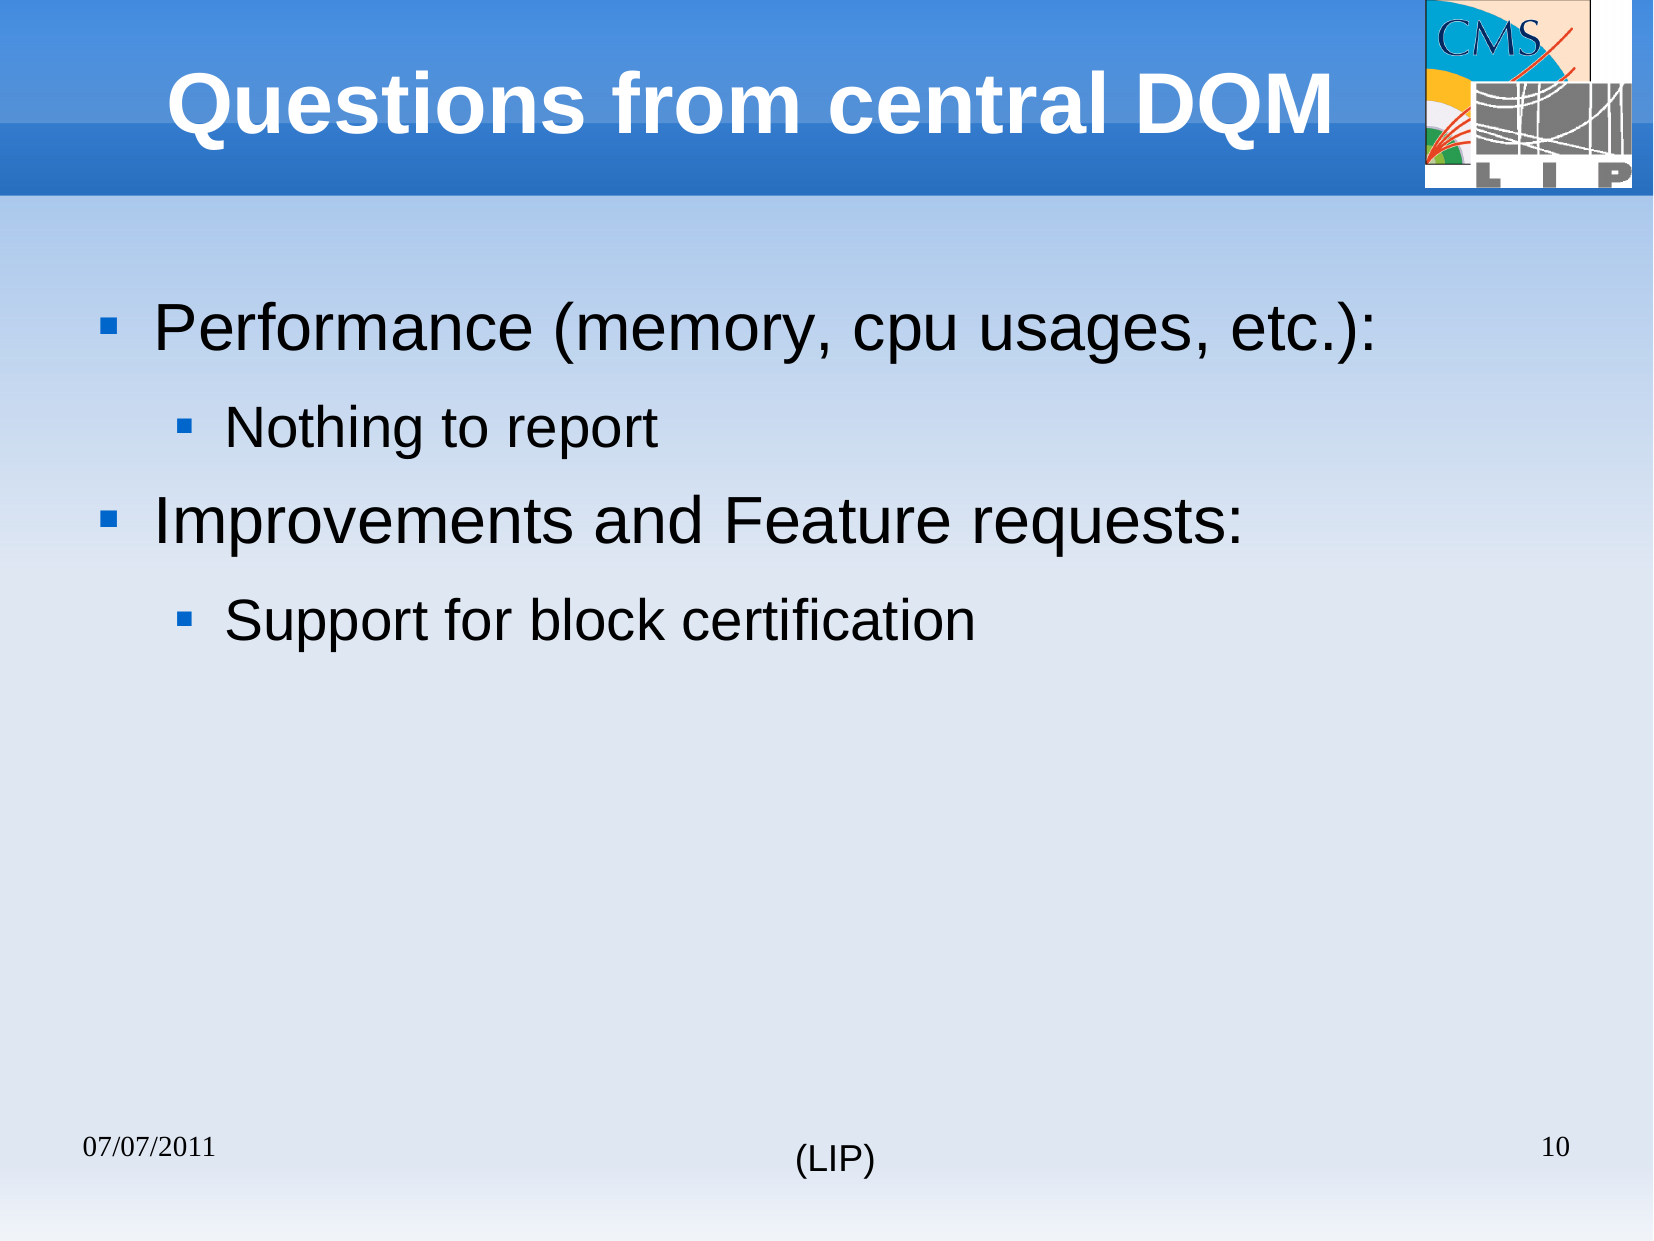

# Questions from central DQM
Performance (memory, cpu usages, etc.):
Nothing to report
Improvements and Feature requests:
Support for block certification
07/07/2011
10